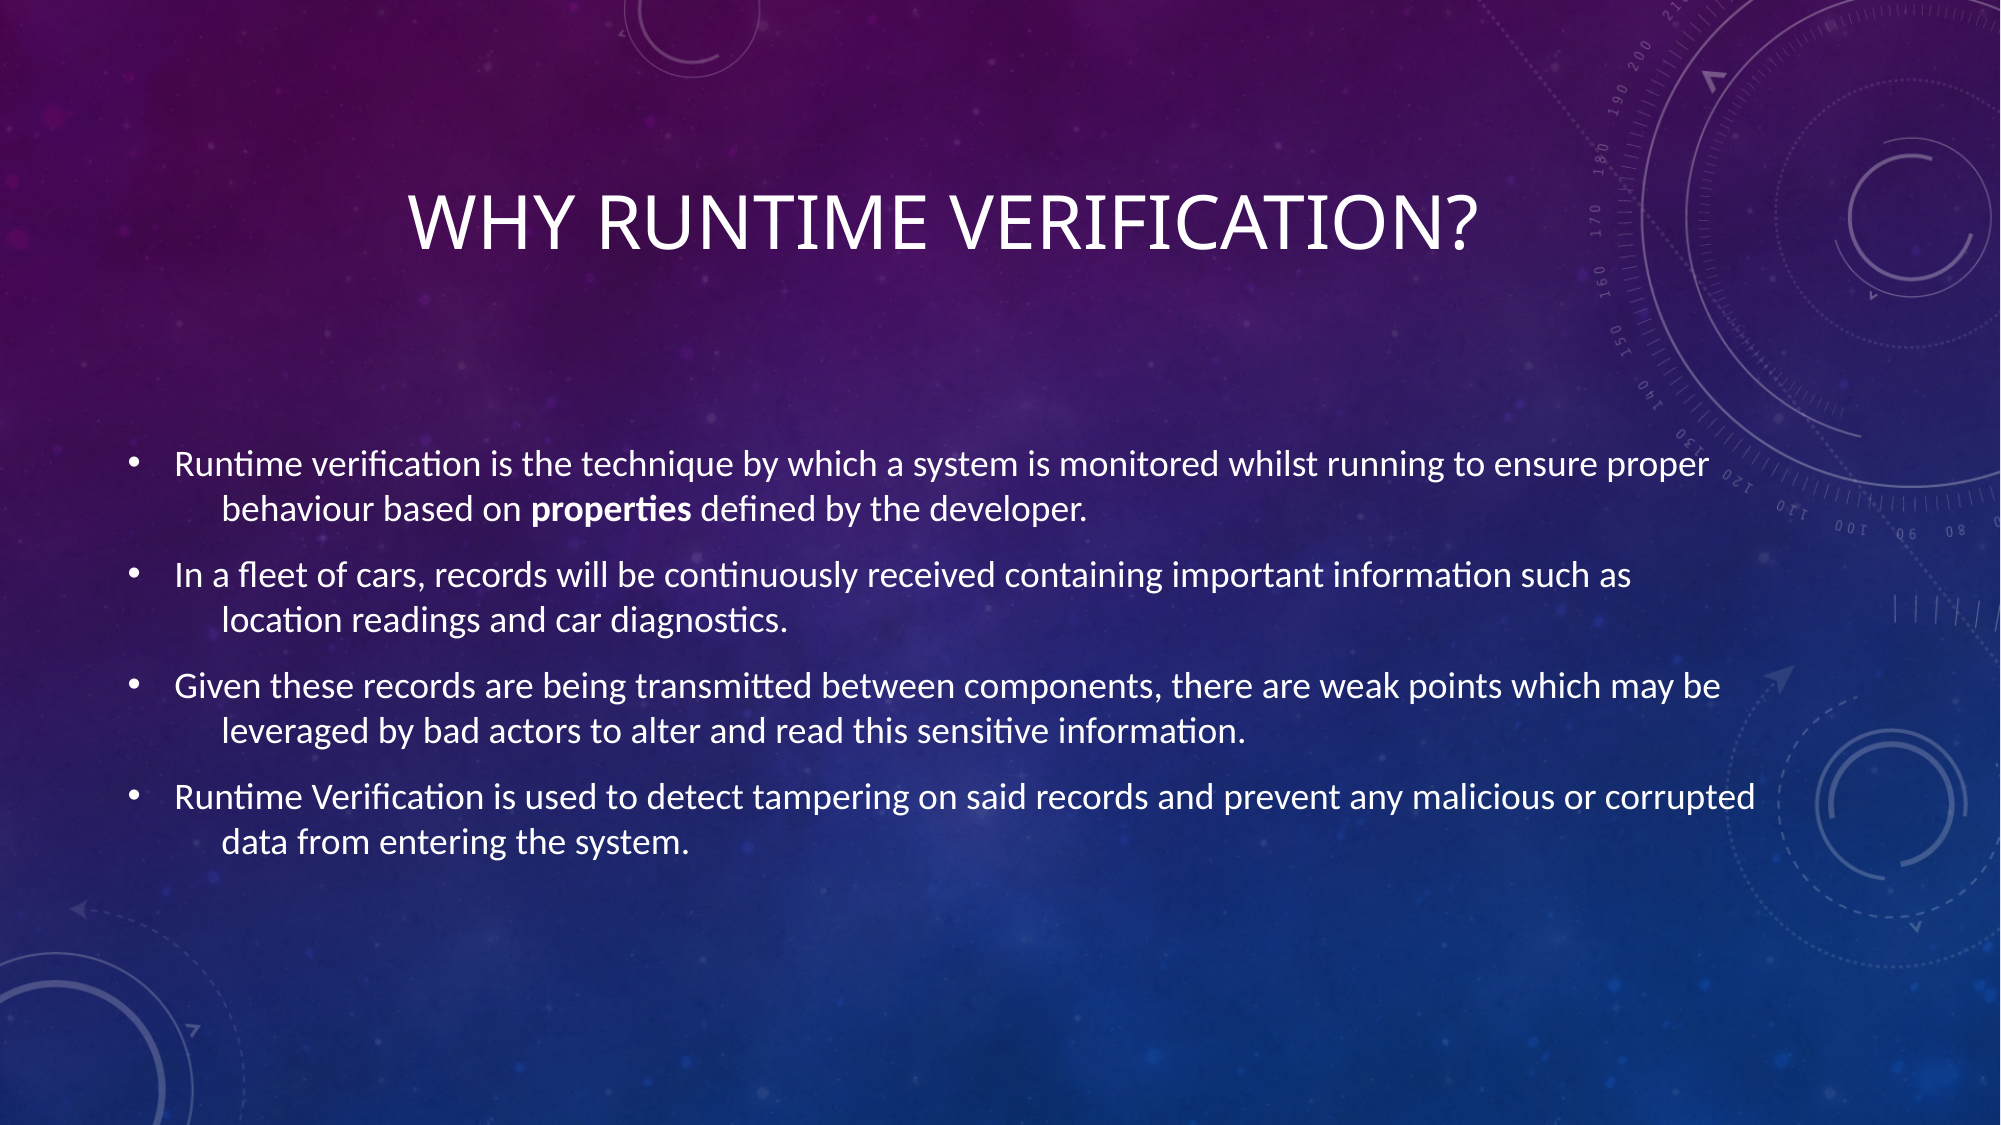

# Why Runtime Verification?
Runtime verification is the technique by which a system is monitored whilst running to ensure proper behaviour based on properties defined by the developer.
In a fleet of cars, records will be continuously received containing important information such as location readings and car diagnostics.
Given these records are being transmitted between components, there are weak points which may be leveraged by bad actors to alter and read this sensitive information.
Runtime Verification is used to detect tampering on said records and prevent any malicious or corrupted data from entering the system.